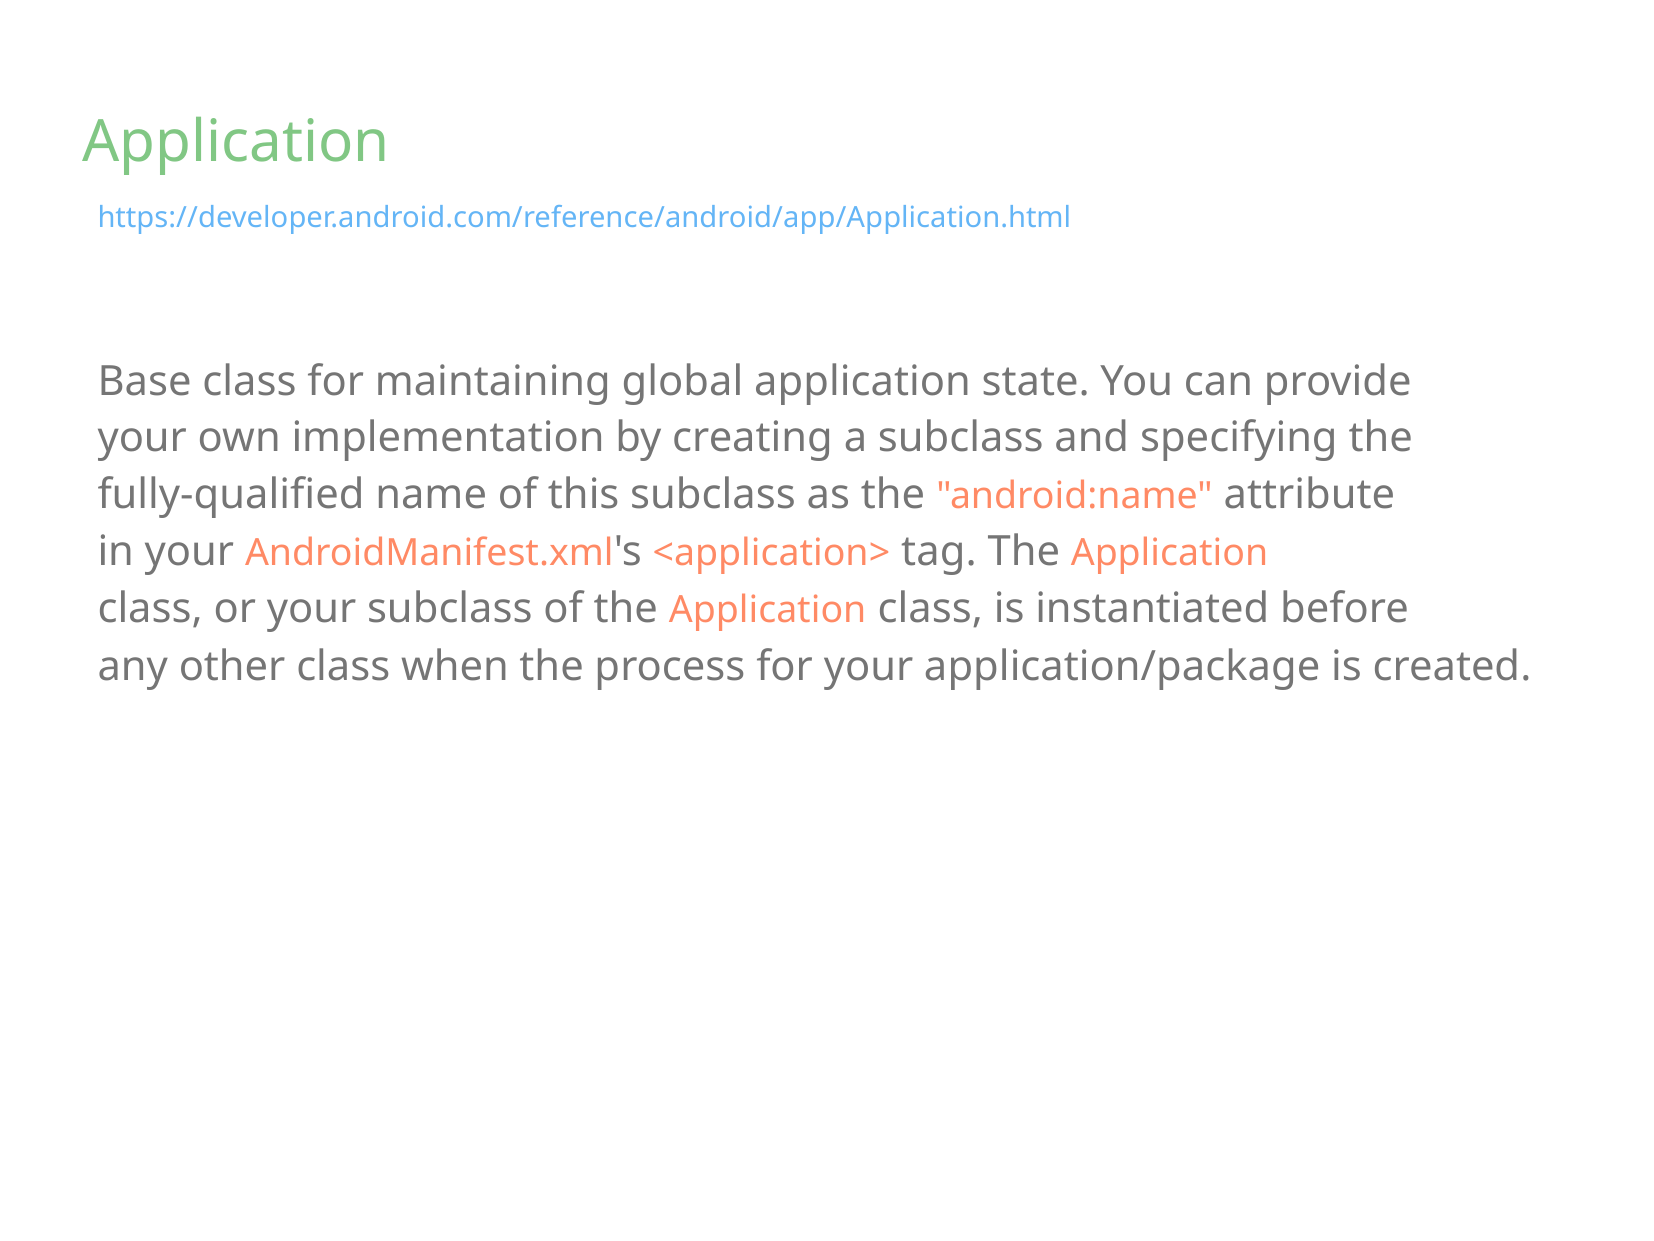

# Application
https://developer.android.com/reference/android/app/Application.html
Base class for maintaining global application state. You can provide
your own implementation by creating a subclass and specifying the
fully-qualified name of this subclass as the "android:name" attribute
in your AndroidManifest.xml's <application> tag. The Application
class, or your subclass of the Application class, is instantiated before
any other class when the process for your application/package is created.